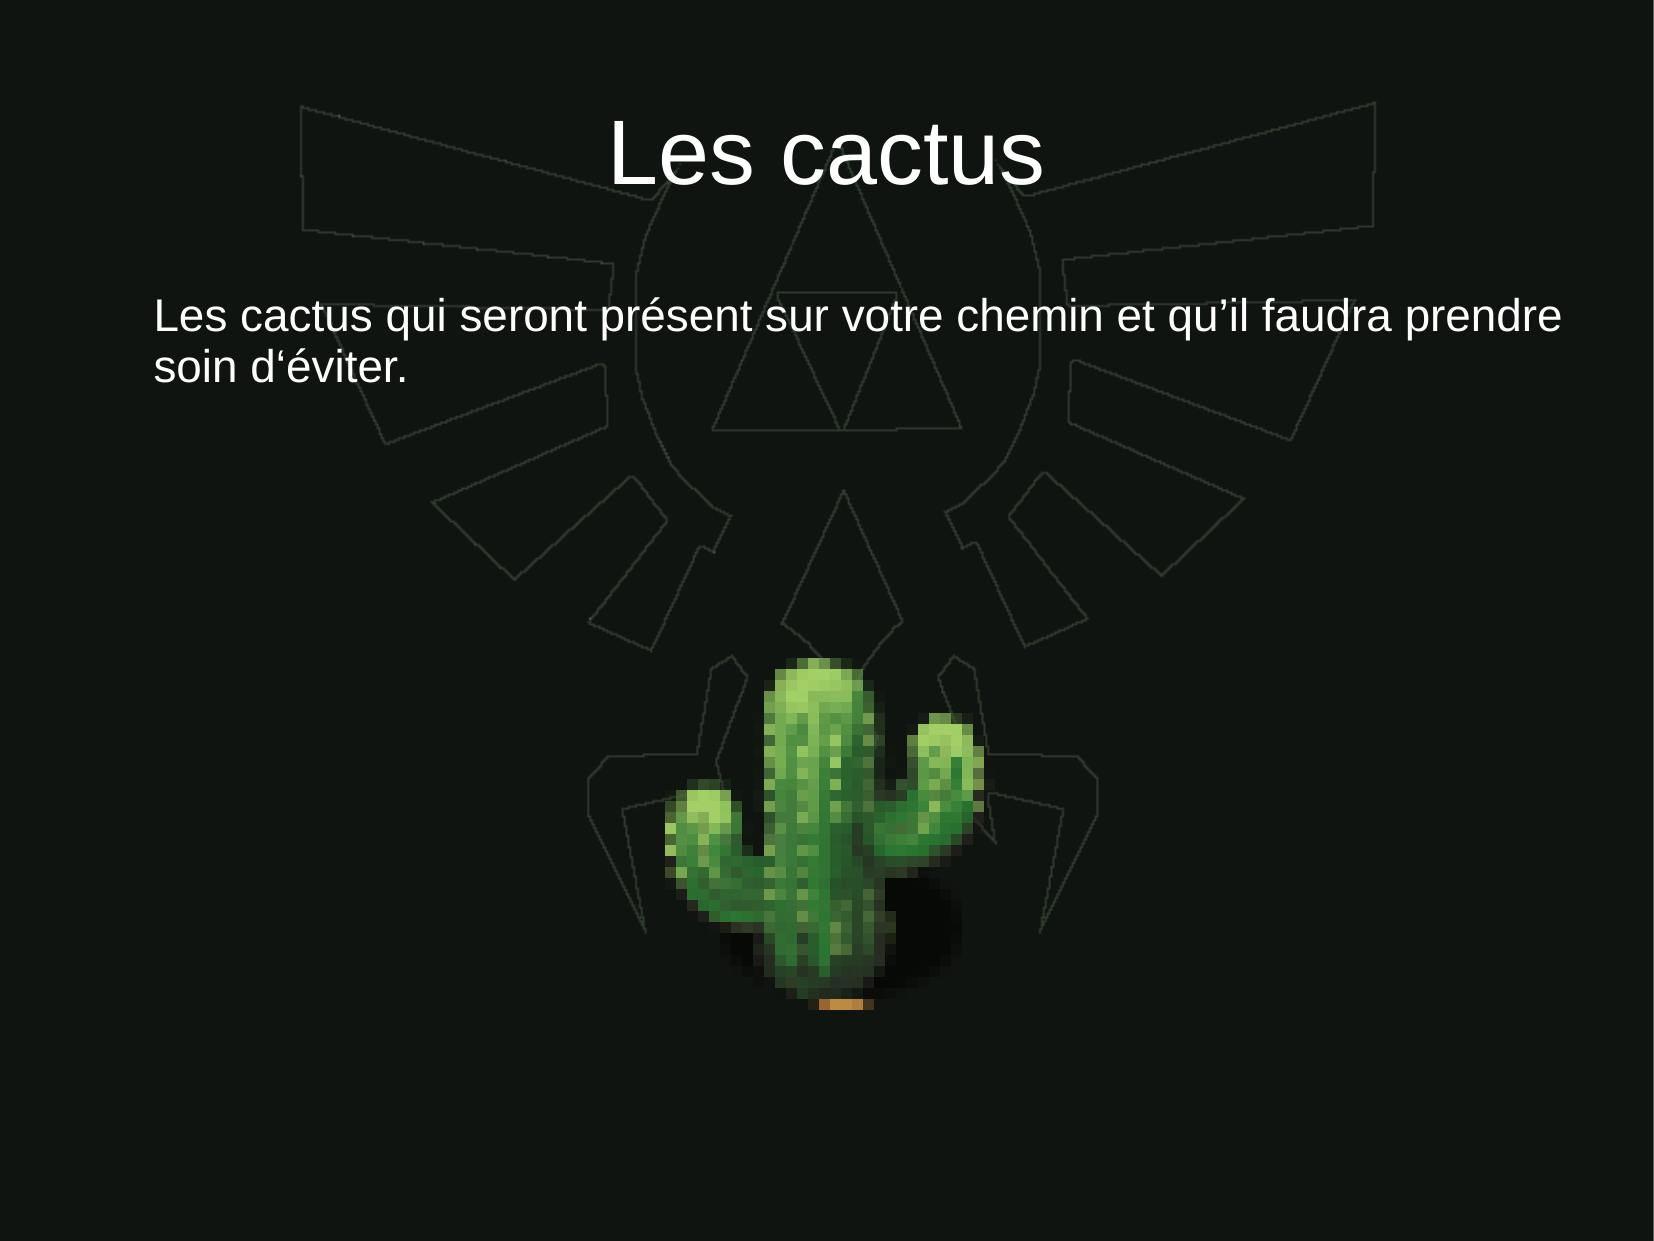

# Les cactus
Les cactus qui seront présent sur votre chemin et qu’il faudra prendre soin d‘éviter.